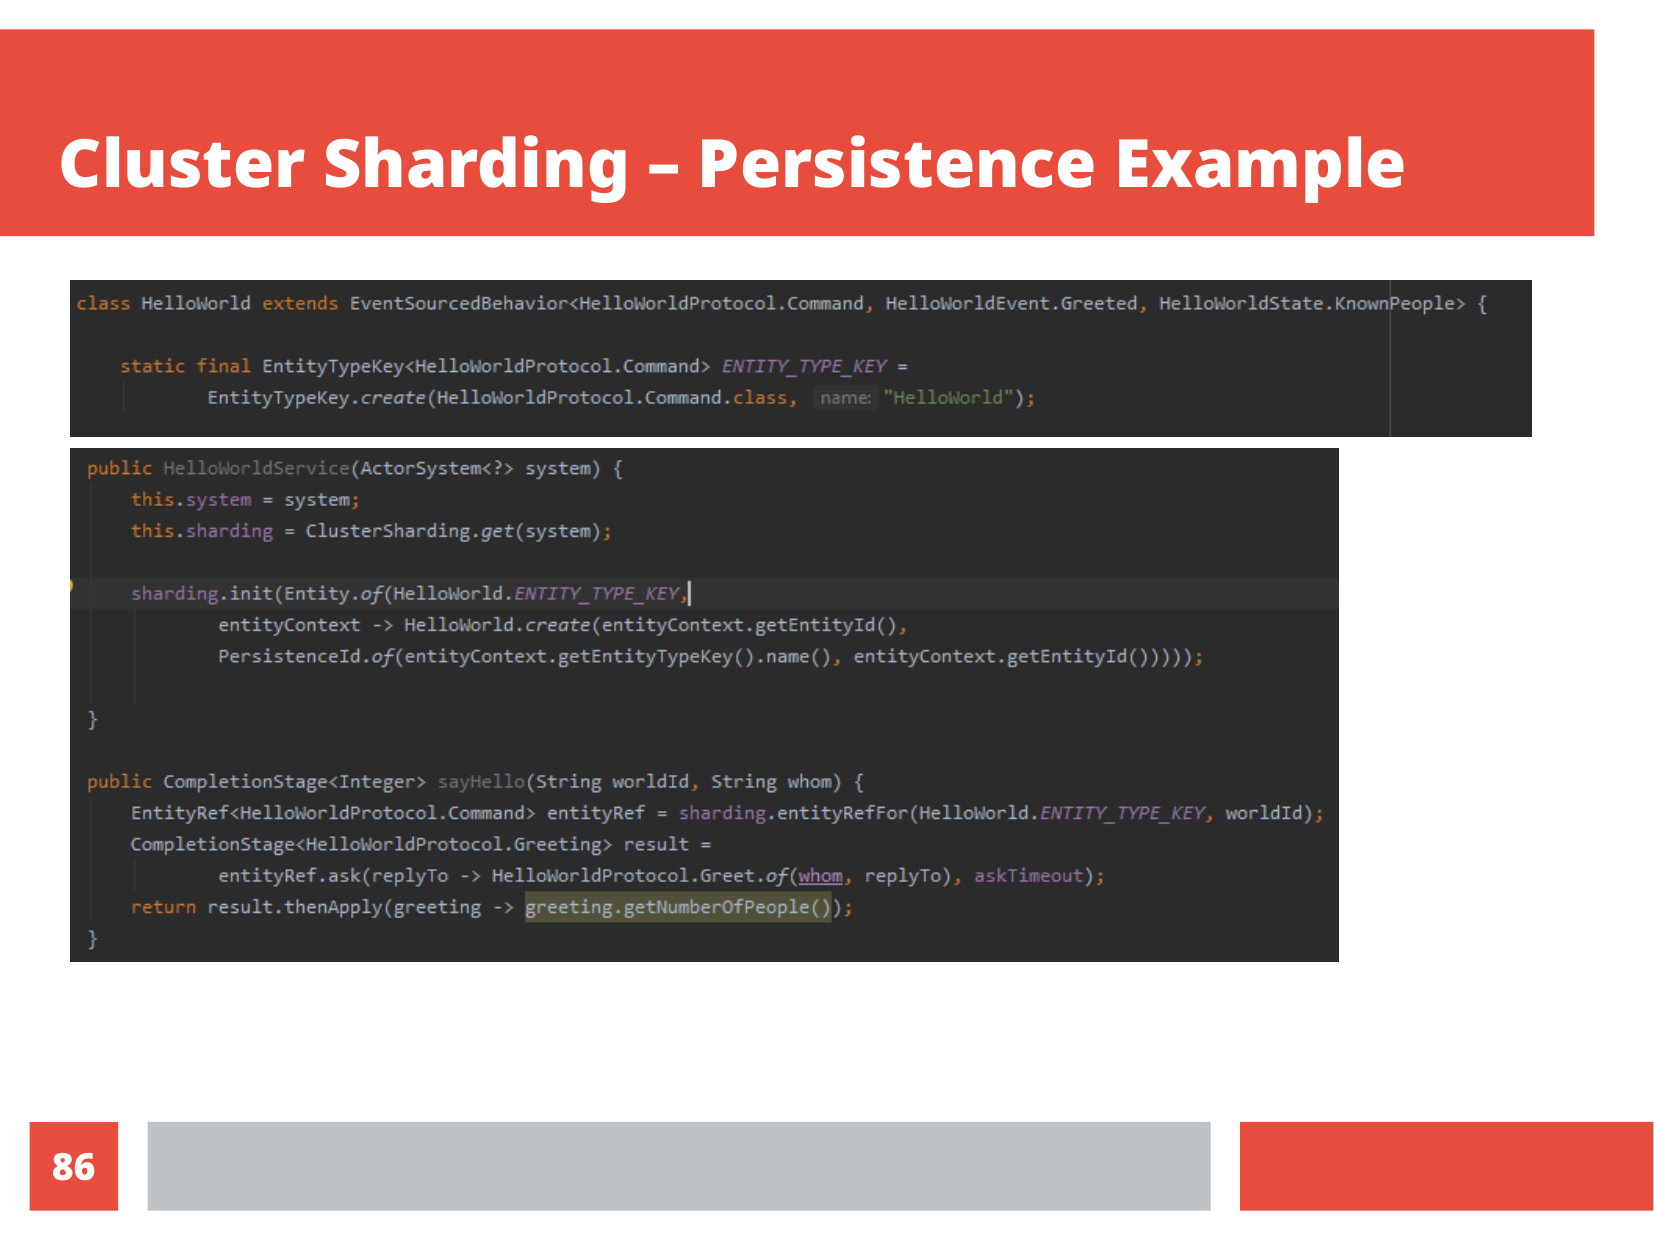

# Cluster Sharding – Persistence Example
86